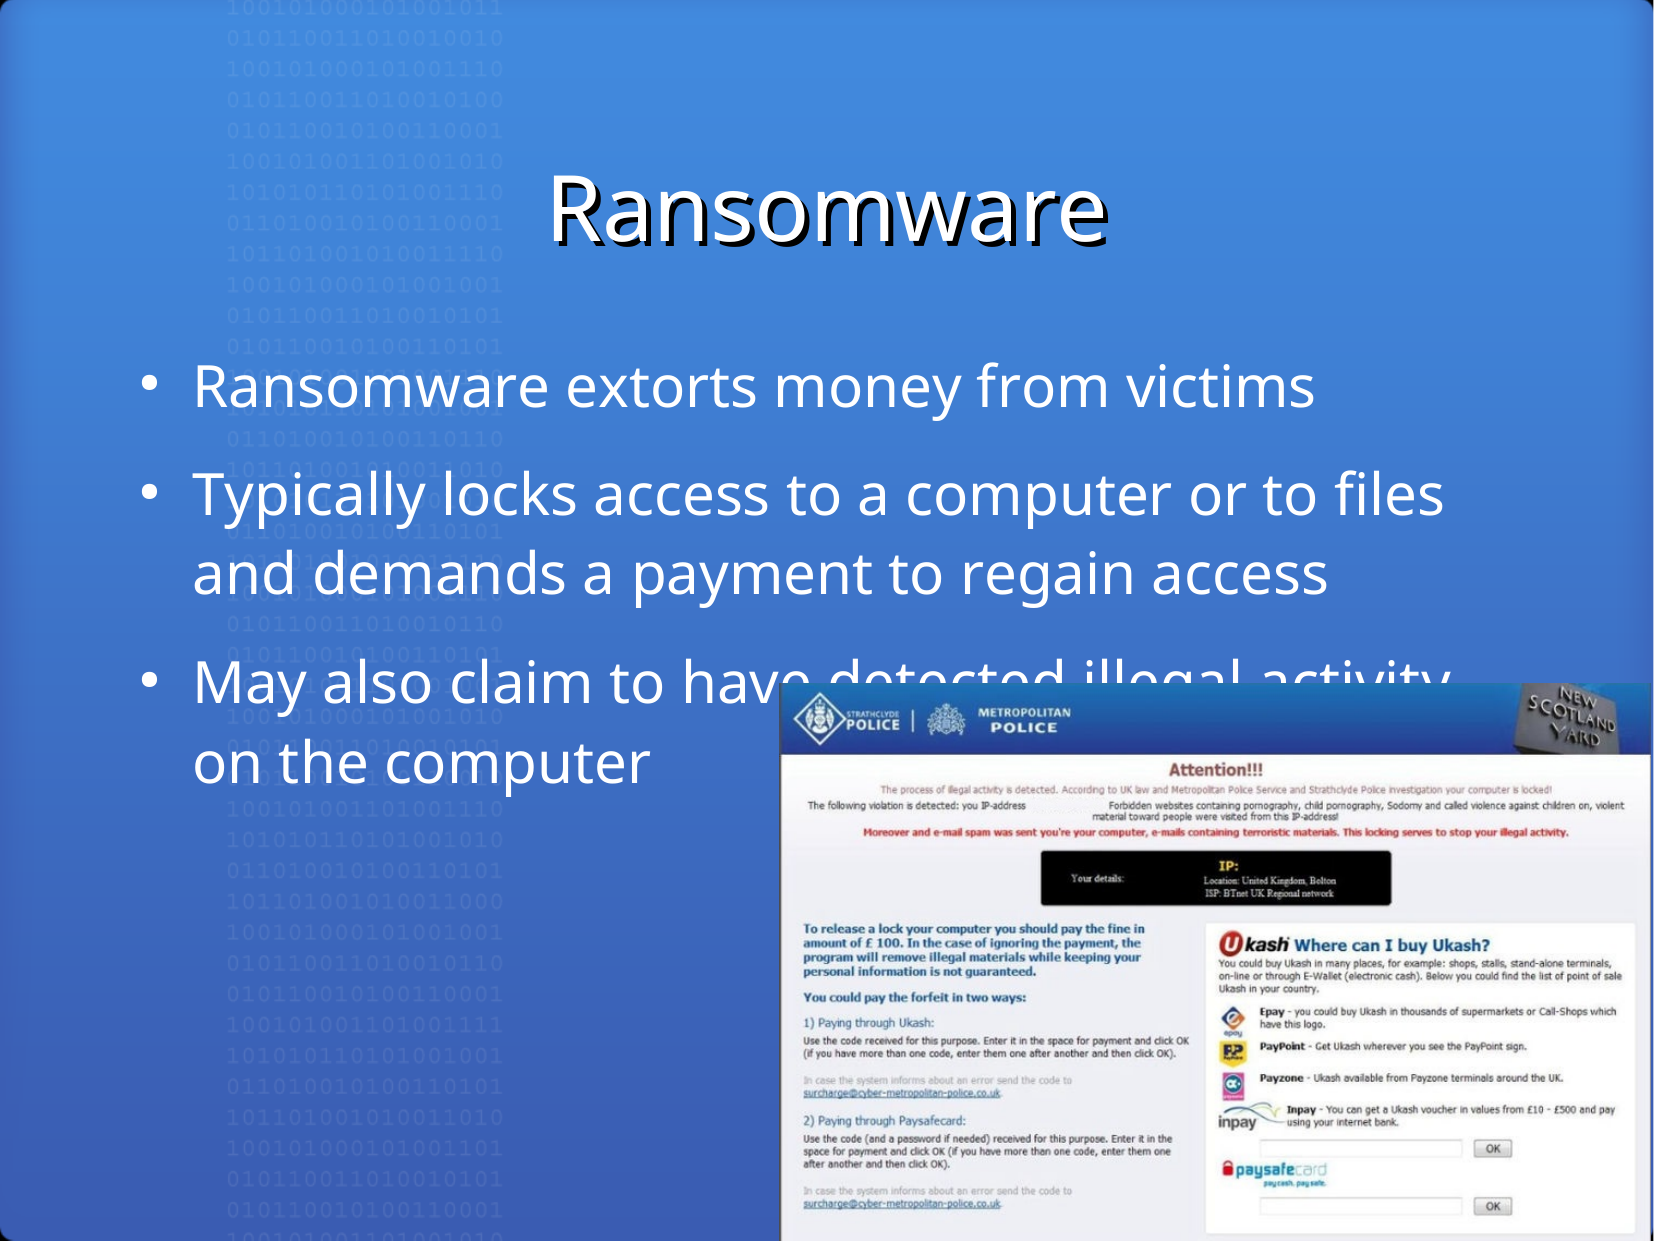

# Ransomware
Ransomware extorts money from victims
Typically locks access to a computer or to files and demands a payment to regain access
May also claim to have detected illegal activity on the computer